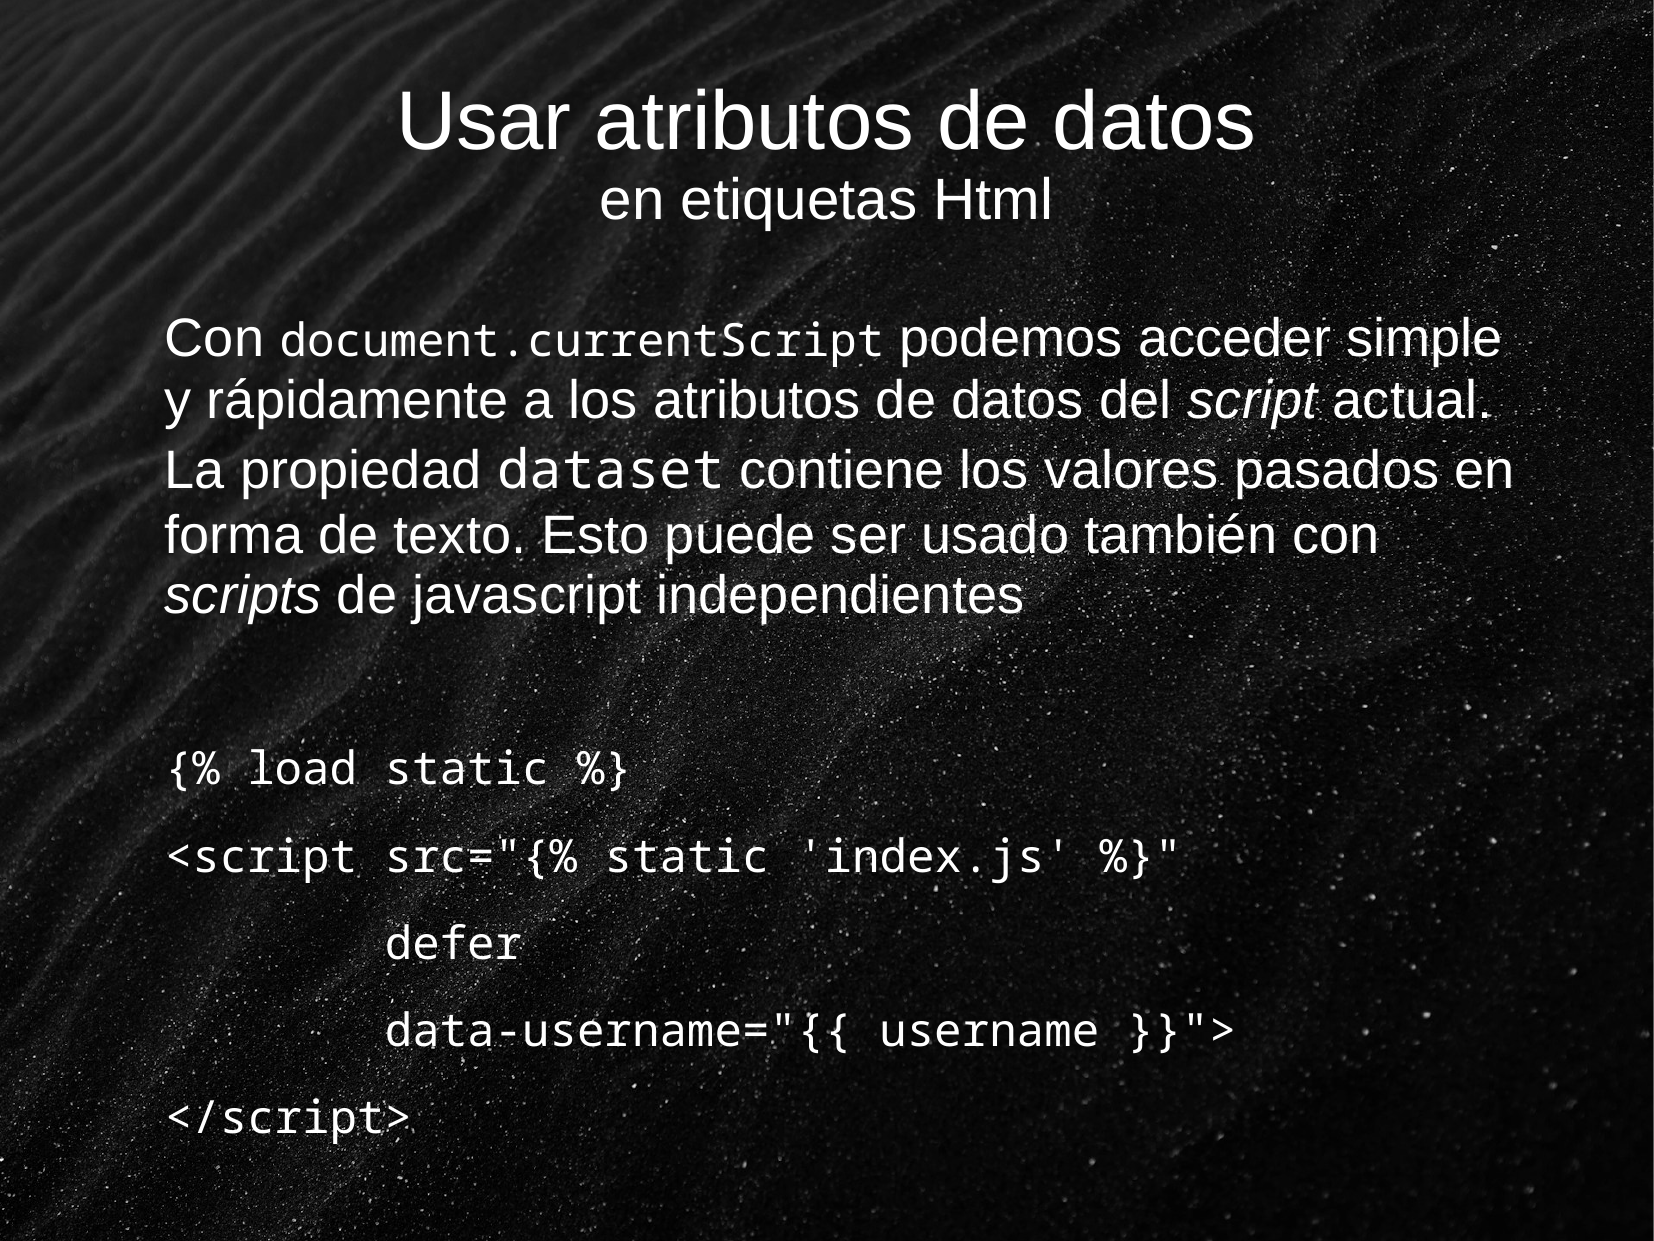

# Usar atributos de datos en etiquetas Html
Con document.currentScript podemos acceder simple y rápidamente a los atributos de datos del script actual. La propiedad dataset contiene los valores pasados en forma de texto. Esto puede ser usado también con scripts de javascript independientes
{% load static %}
<script src="{% static 'index.js' %}"
 defer
 data-username="{{ username }}">
</script>